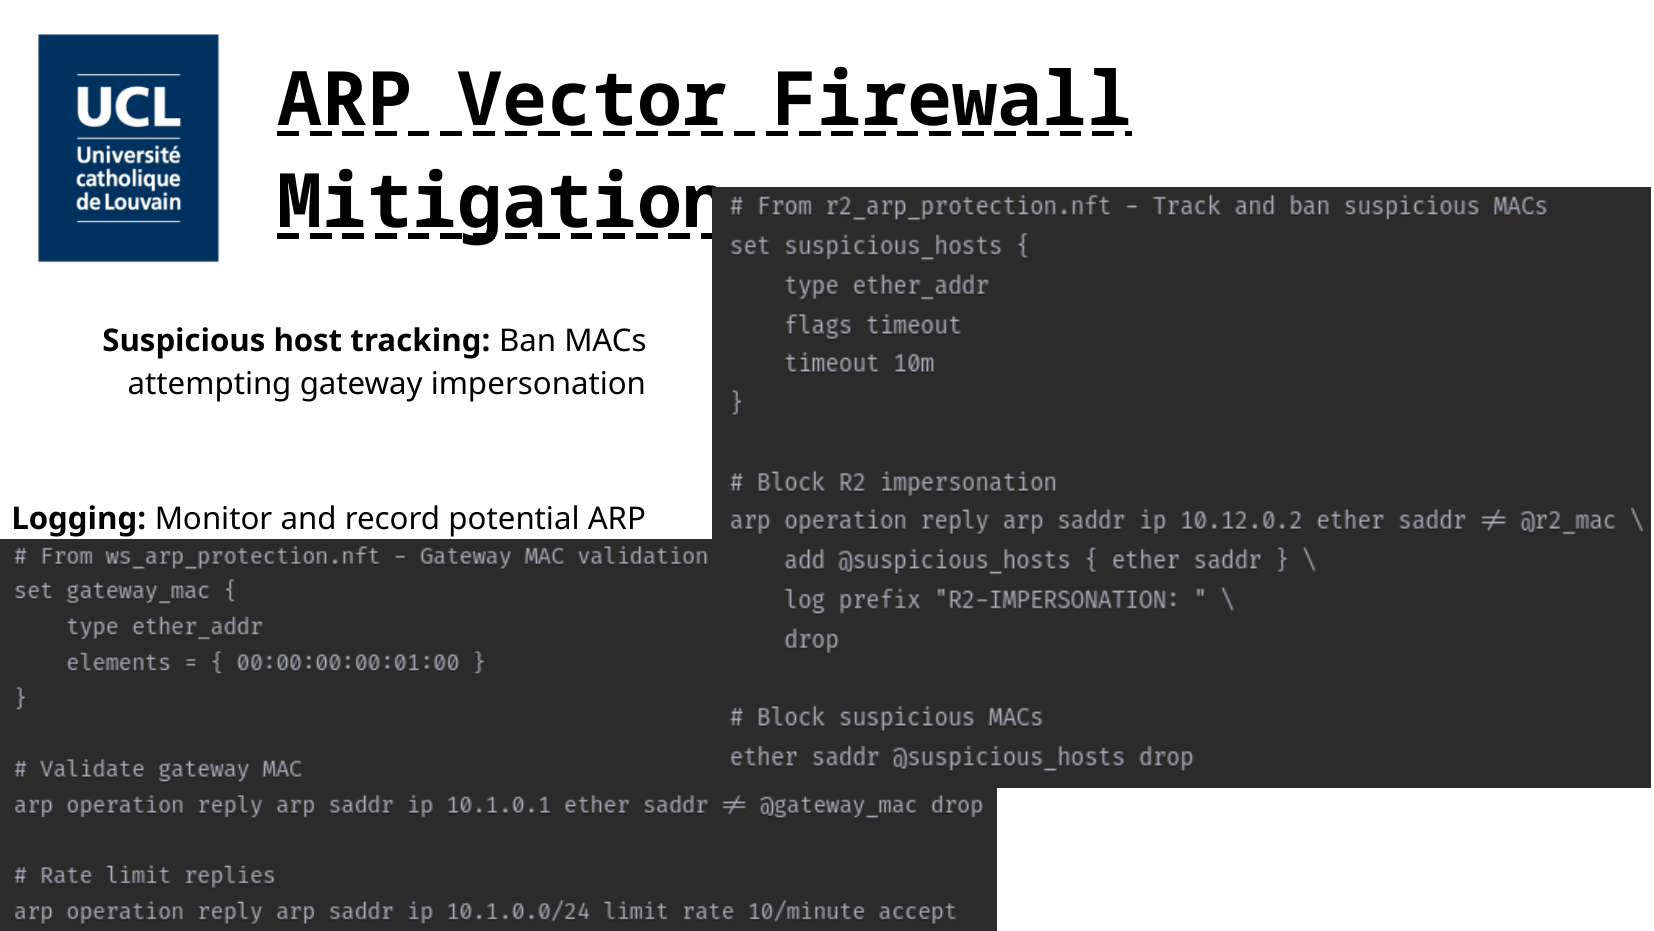

ARP Vector Firewall Mitigation
Suspicious host tracking: Ban MACs attempting gateway impersonation
Logging: Monitor and record potential ARP spoofing events